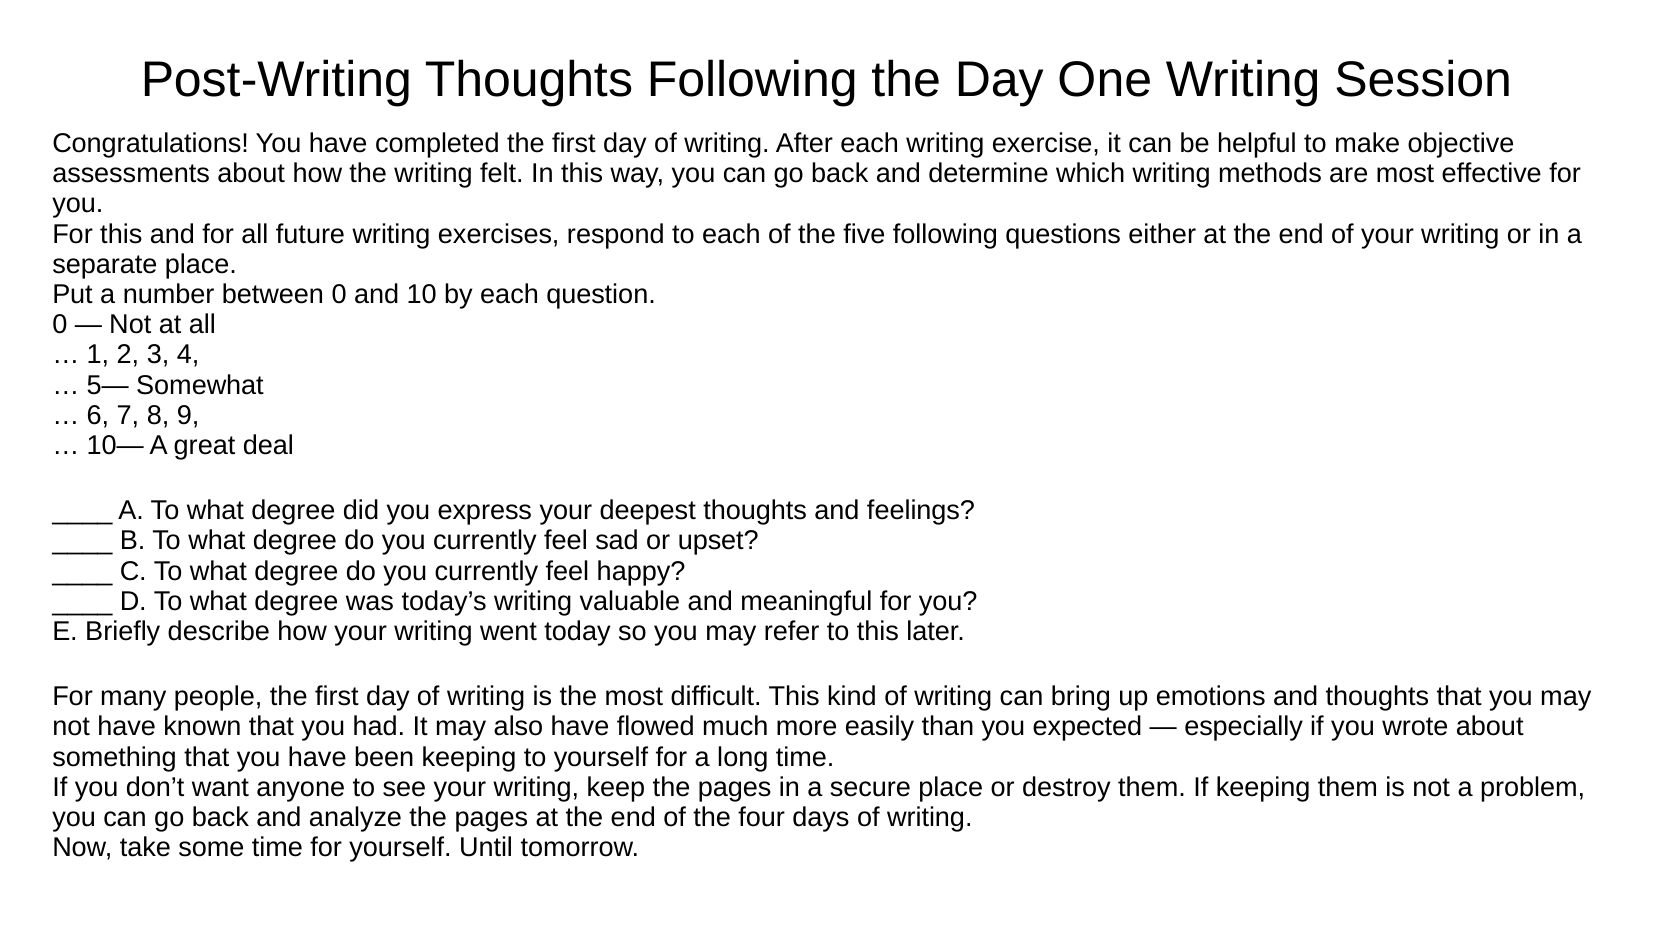

# Post-Writing Thoughts Following the Day One Writing Session
Congratulations! You have completed the first day of writing. After each writing exercise, it can be helpful to make objective assessments about how the writing felt. In this way, you can go back and determine which writing methods are most effective for you.
For this and for all future writing exercises, respond to each of the five following questions either at the end of your writing or in a separate place.
Put a number between 0 and 10 by each question.
0 — Not at all
… 1, 2, 3, 4,
… 5— Somewhat
… 6, 7, 8, 9,
… 10— A great deal
____ A. To what degree did you express your deepest thoughts and feelings?
____ B. To what degree do you currently feel sad or upset?
____ C. To what degree do you currently feel happy?
____ D. To what degree was today’s writing valuable and meaningful for you?
E. Briefly describe how your writing went today so you may refer to this later.
For many people, the first day of writing is the most difficult. This kind of writing can bring up emotions and thoughts that you may not have known that you had. It may also have flowed much more easily than you expected — especially if you wrote about something that you have been keeping to yourself for a long time.
If you don’t want anyone to see your writing, keep the pages in a secure place or destroy them. If keeping them is not a problem, you can go back and analyze the pages at the end of the four days of writing.
Now, take some time for yourself. Until tomorrow.